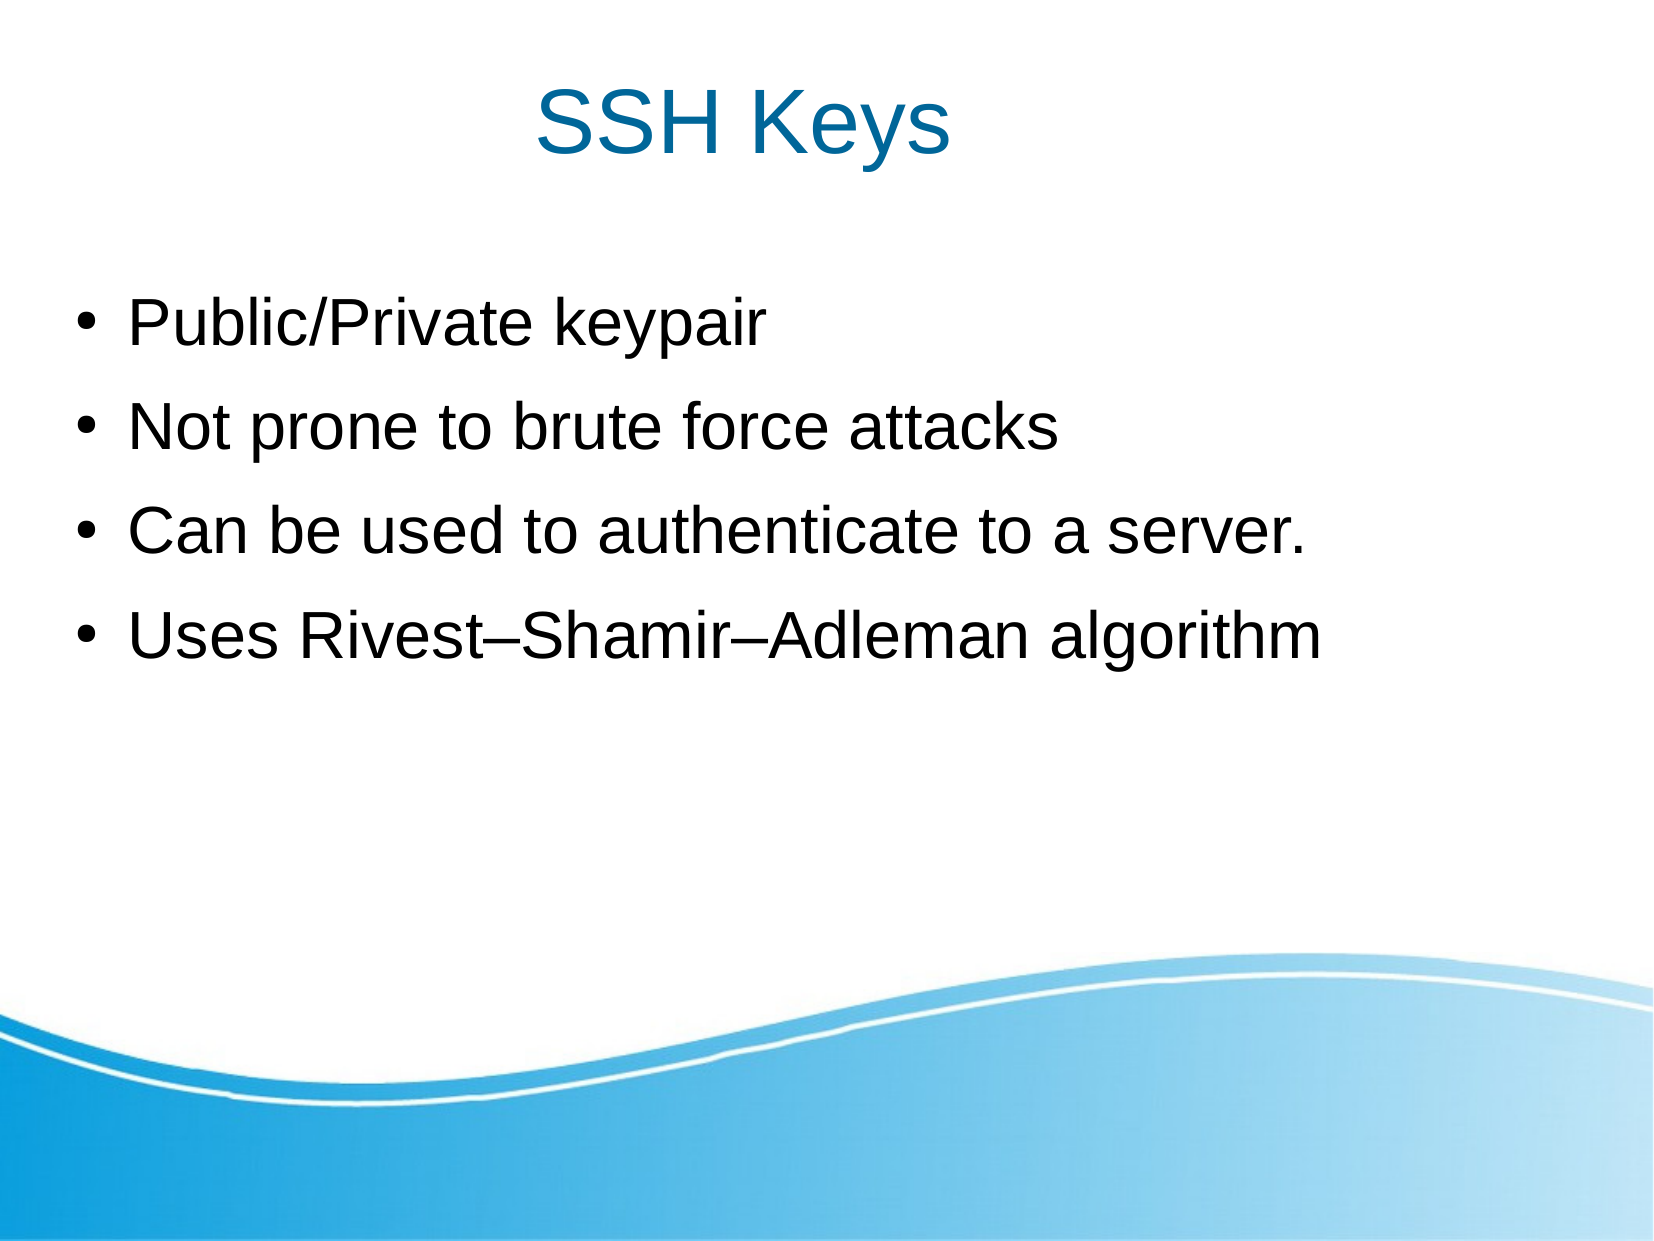

# SSH Keys
Public/Private keypair
Not prone to brute force attacks
Can be used to authenticate to a server.
Uses Rivest–Shamir–Adleman algorithm